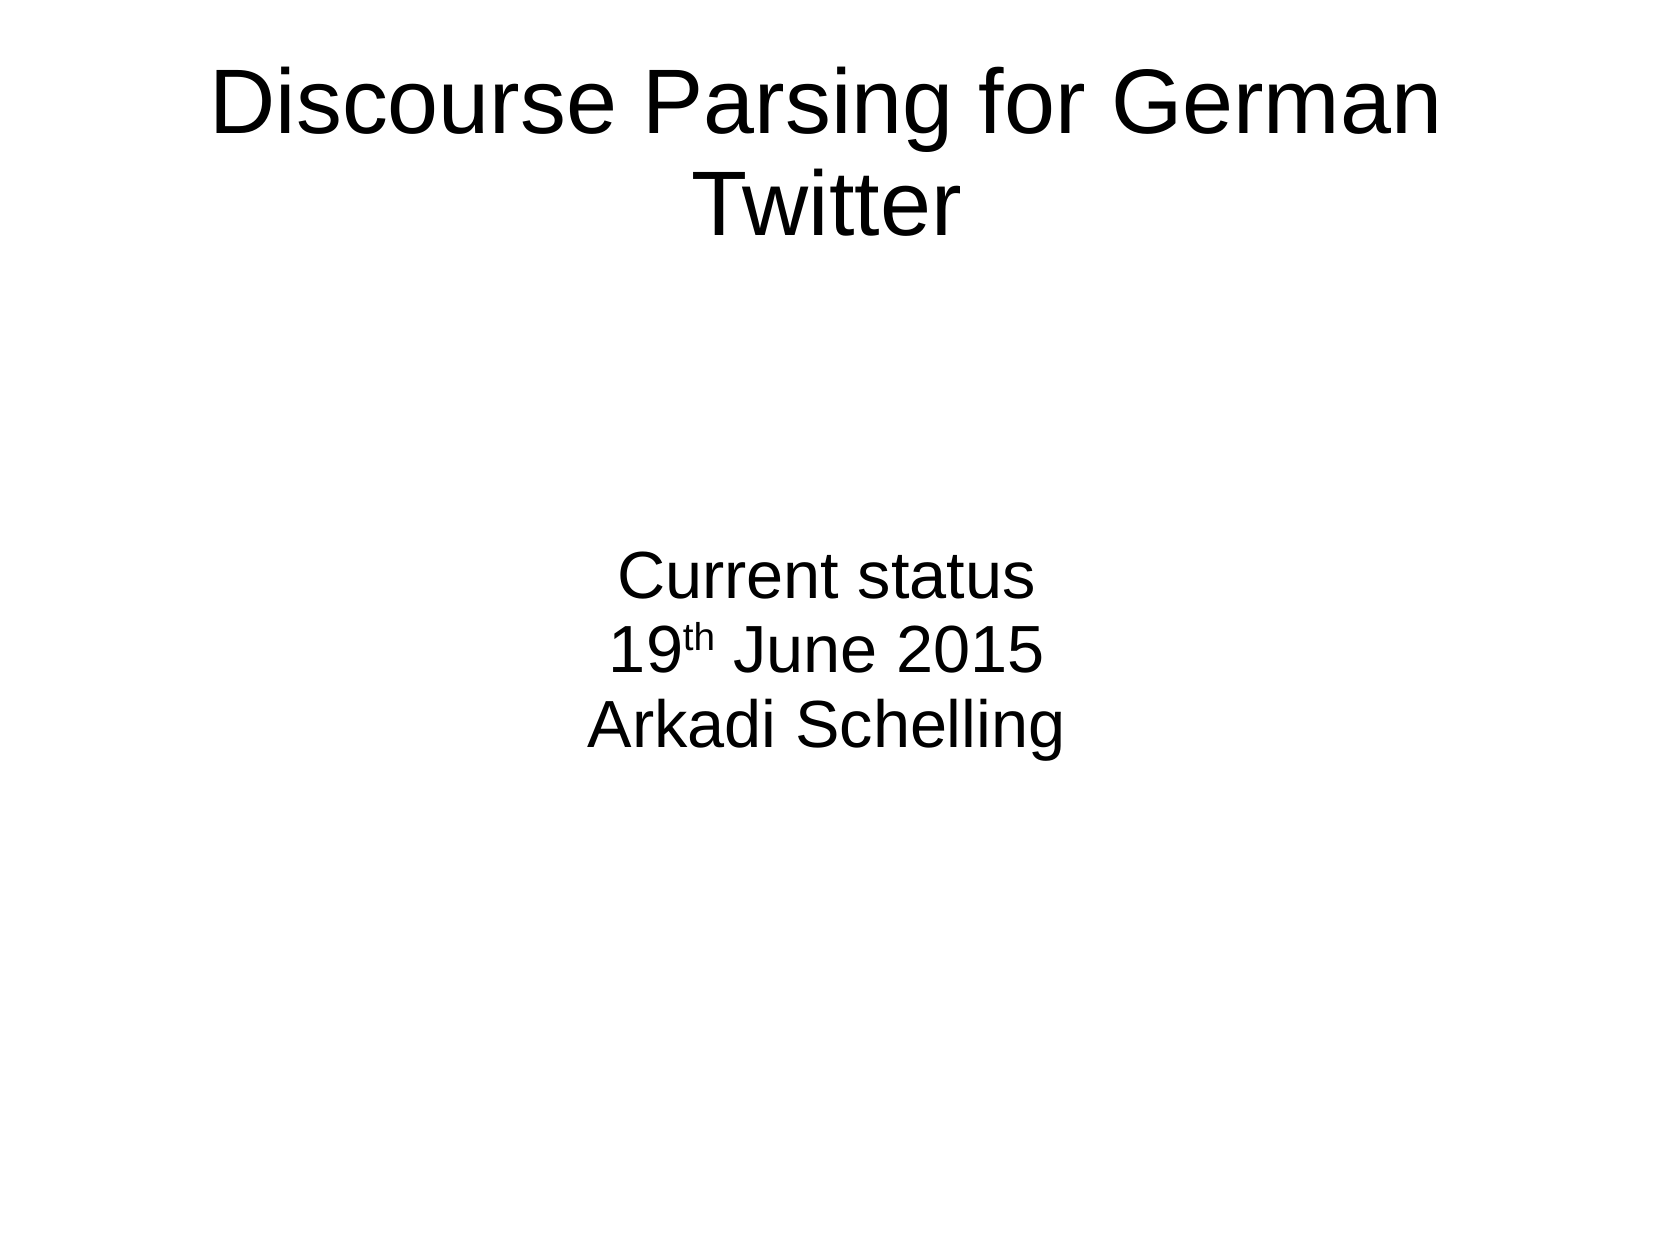

# Discourse Parsing for German Twitter
Current status
19th June 2015
Arkadi Schelling